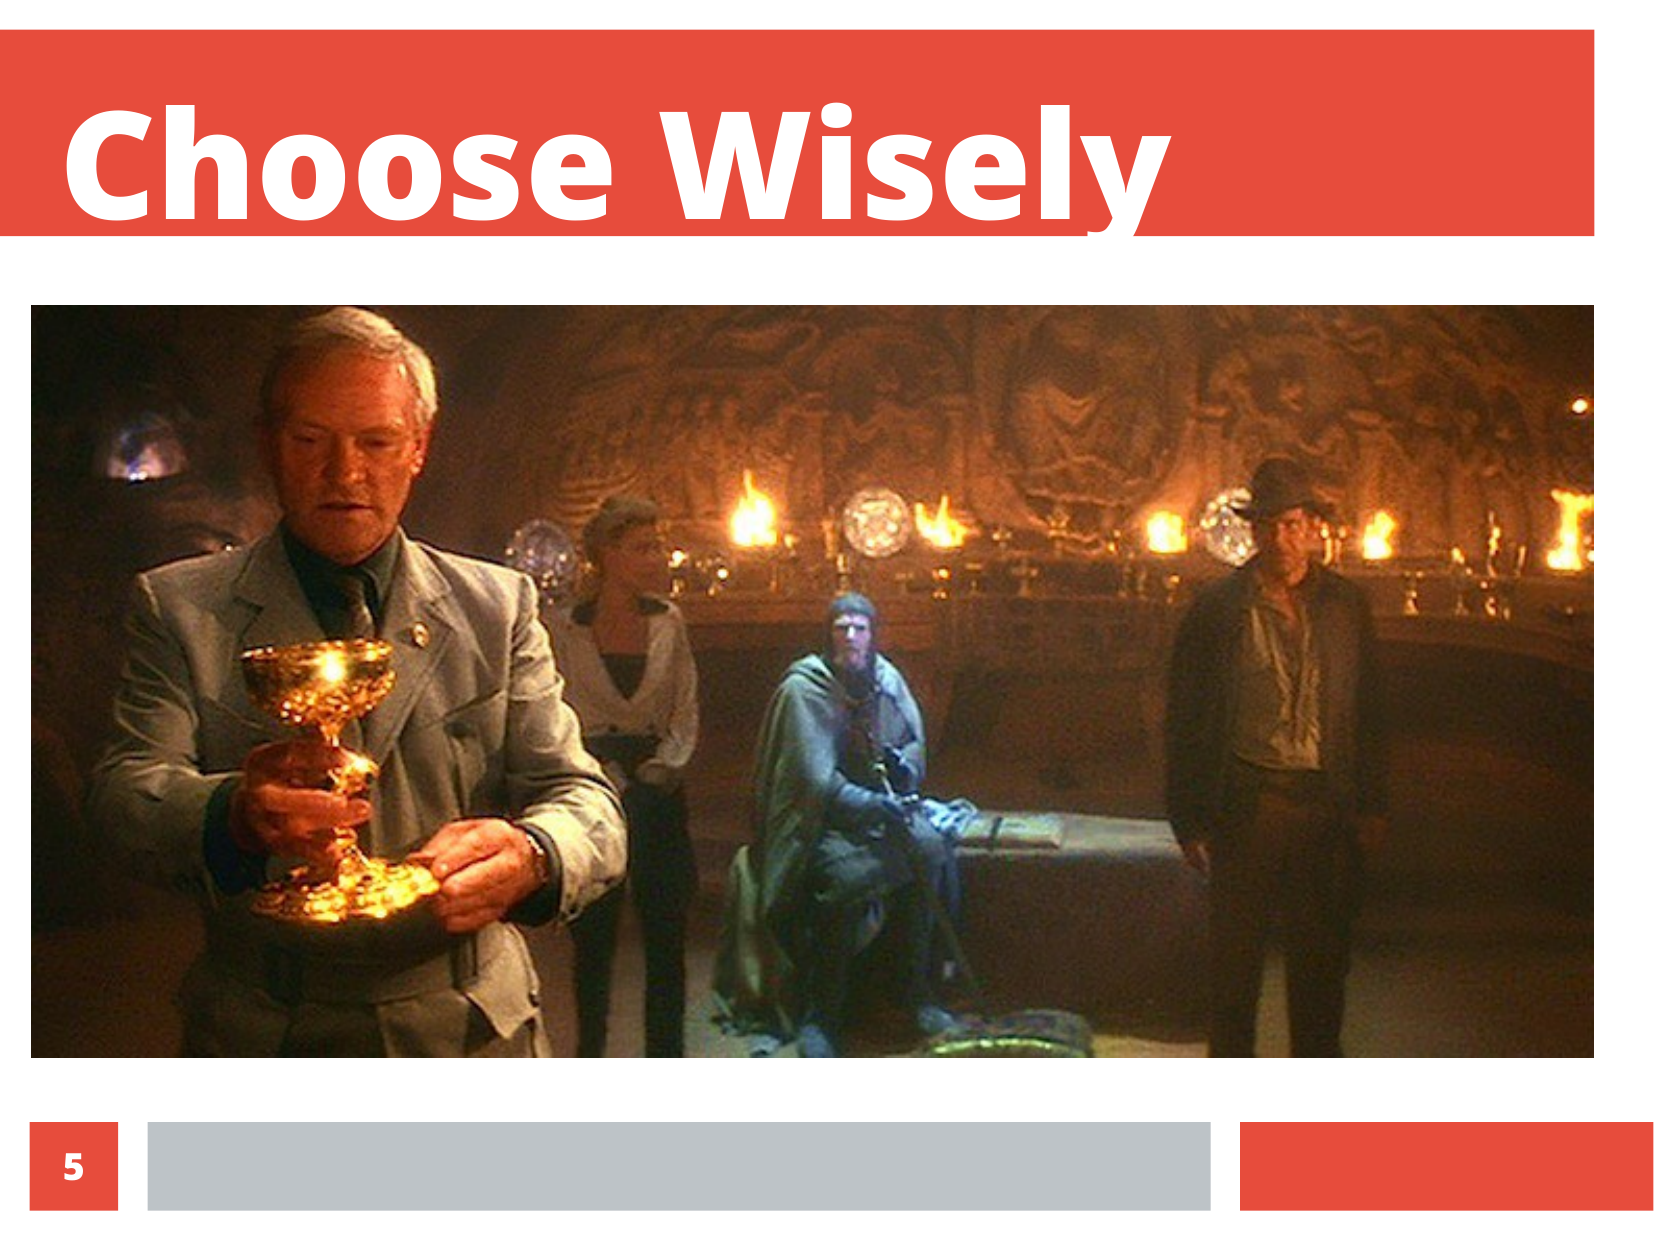

# Choose Wisely
- slight bias to FreeBSD
5